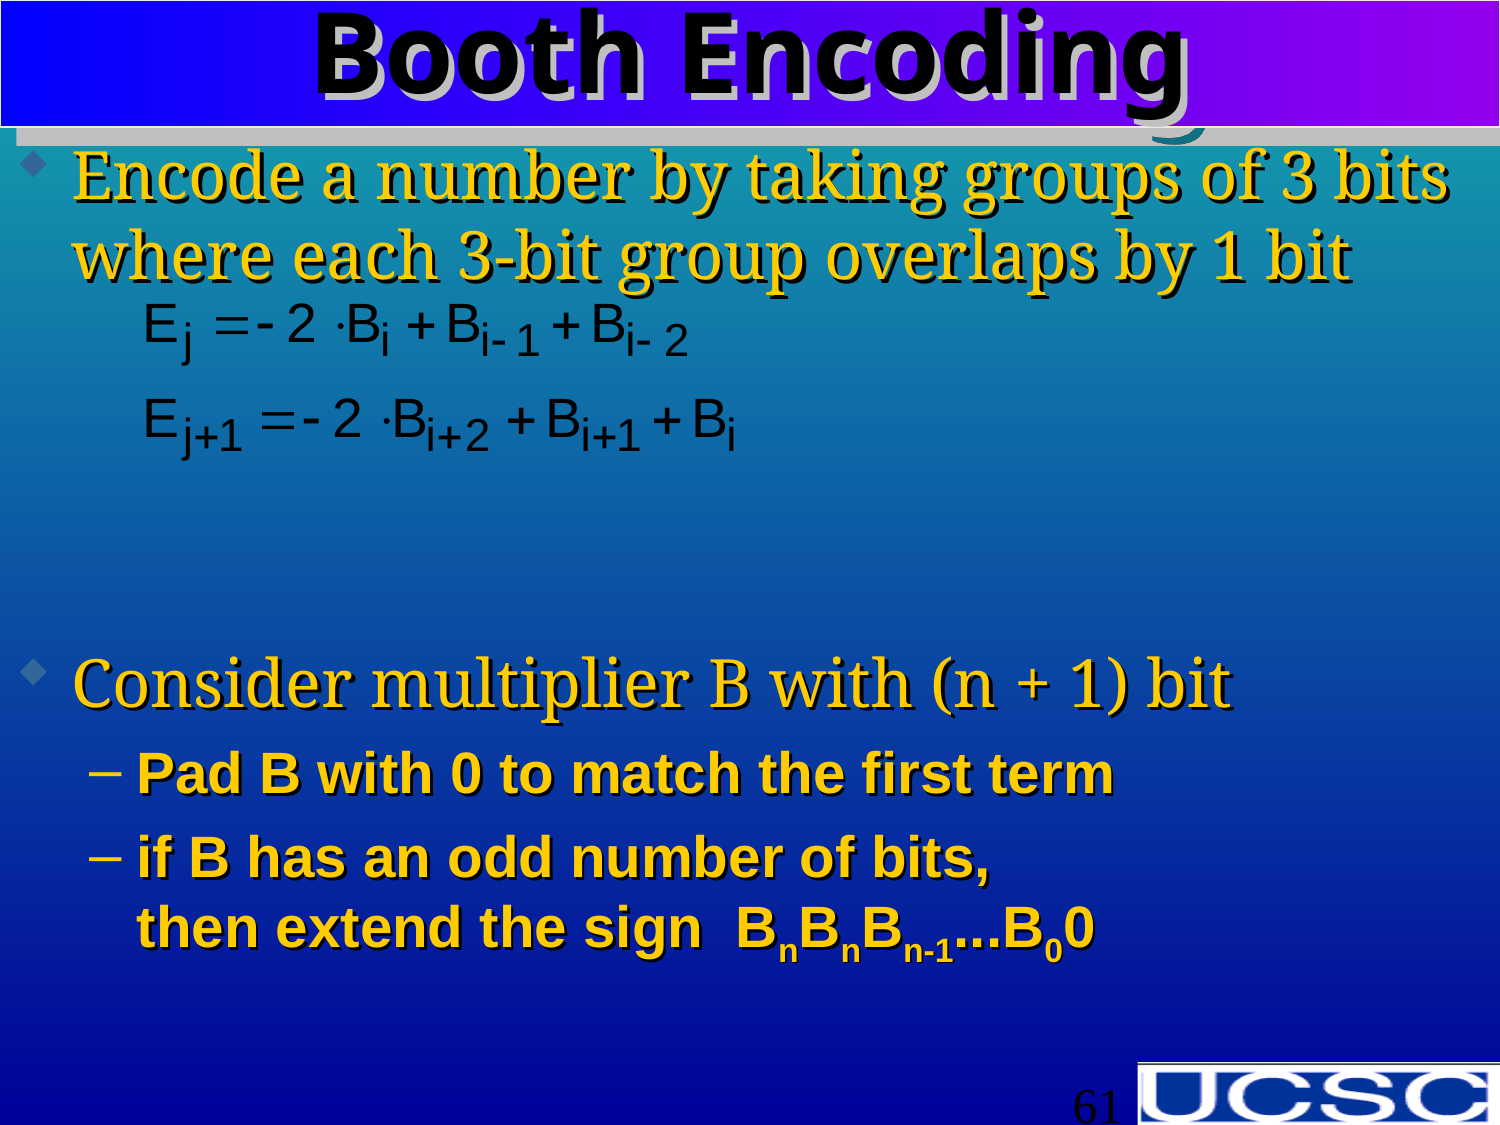

# Booth Encoding
Encode a number by taking groups of 3 bits
where each 3-bit group overlaps by 1 bit
Consider multiplier B with (n + 1) bit
Pad B with 0 to match the first term
if B has an odd number of bits,
then extend the sign BnBnBn-1...B00
61